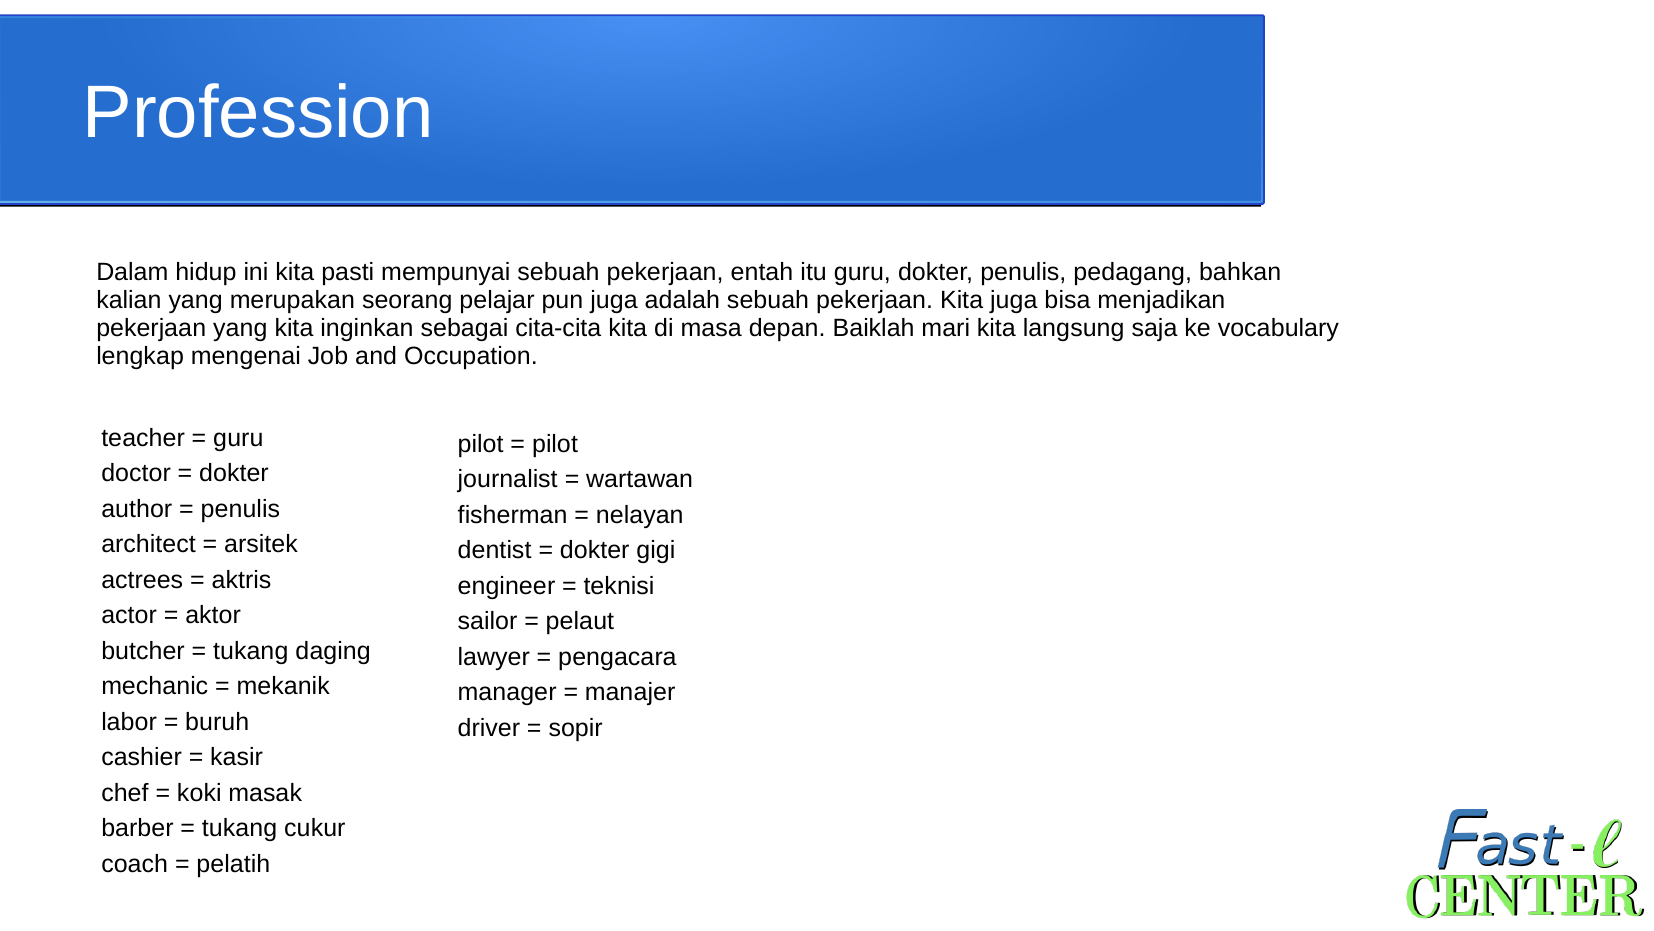

# Profession
Dalam hidup ini kita pasti mempunyai sebuah pekerjaan, entah itu guru, dokter, penulis, pedagang, bahkan kalian yang merupakan seorang pelajar pun juga adalah sebuah pekerjaan. Kita juga bisa menjadikan pekerjaan yang kita inginkan sebagai cita-cita kita di masa depan. Baiklah mari kita langsung saja ke vocabulary lengkap mengenai Job and Occupation.
teacher = guru
doctor = dokter
author = penulis
architect = arsitek
actrees = aktris
actor = aktor
butcher = tukang daging
mechanic = mekanik
labor = buruh
cashier = kasir
chef = koki masak
barber = tukang cukur
coach = pelatih
pilot = pilot
journalist = wartawan
fisherman = nelayan
dentist = dokter gigi
engineer = teknisi
sailor = pelaut
lawyer = pengacara
manager = manajer
driver = sopir